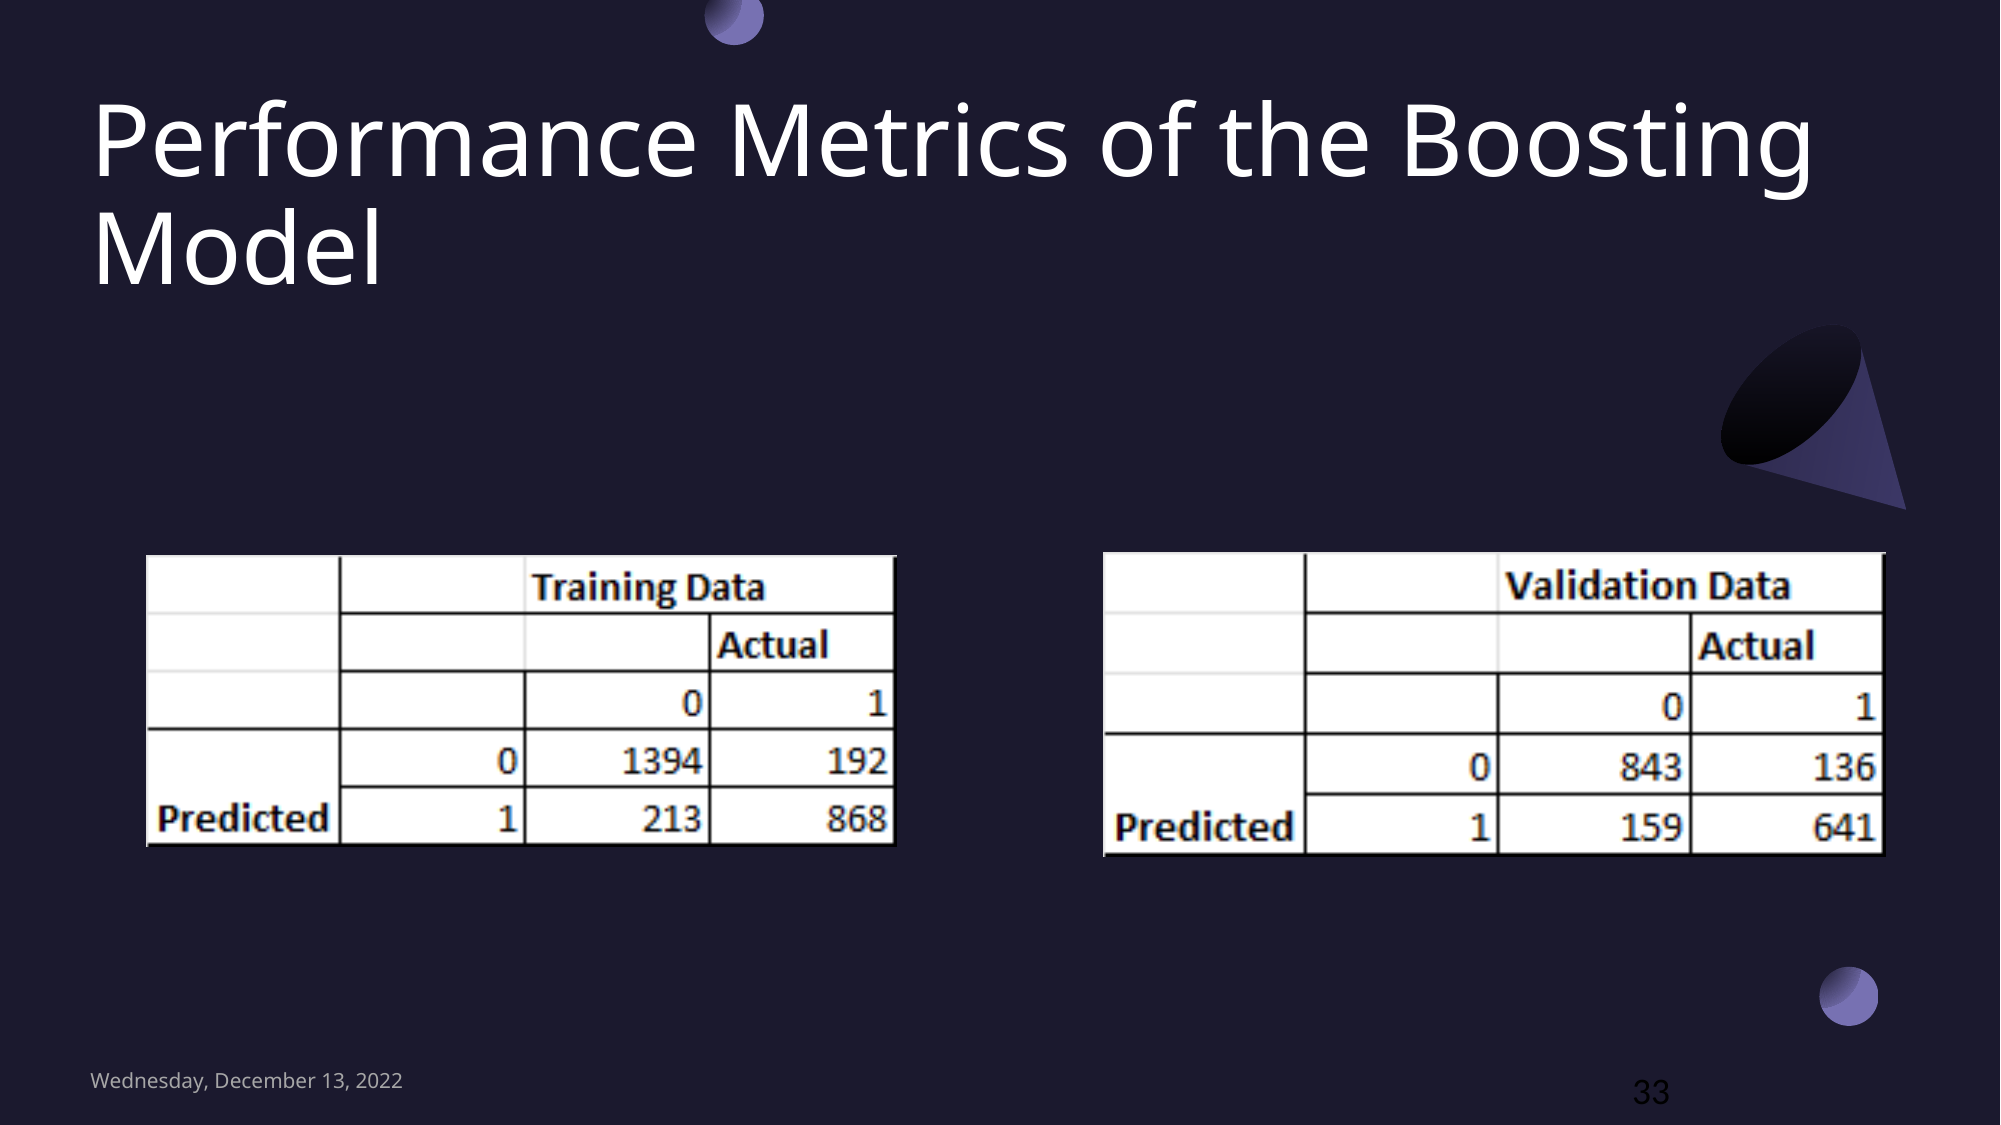

# Performance Metrics of the Boosting Model
Wednesday, December 13, 2022